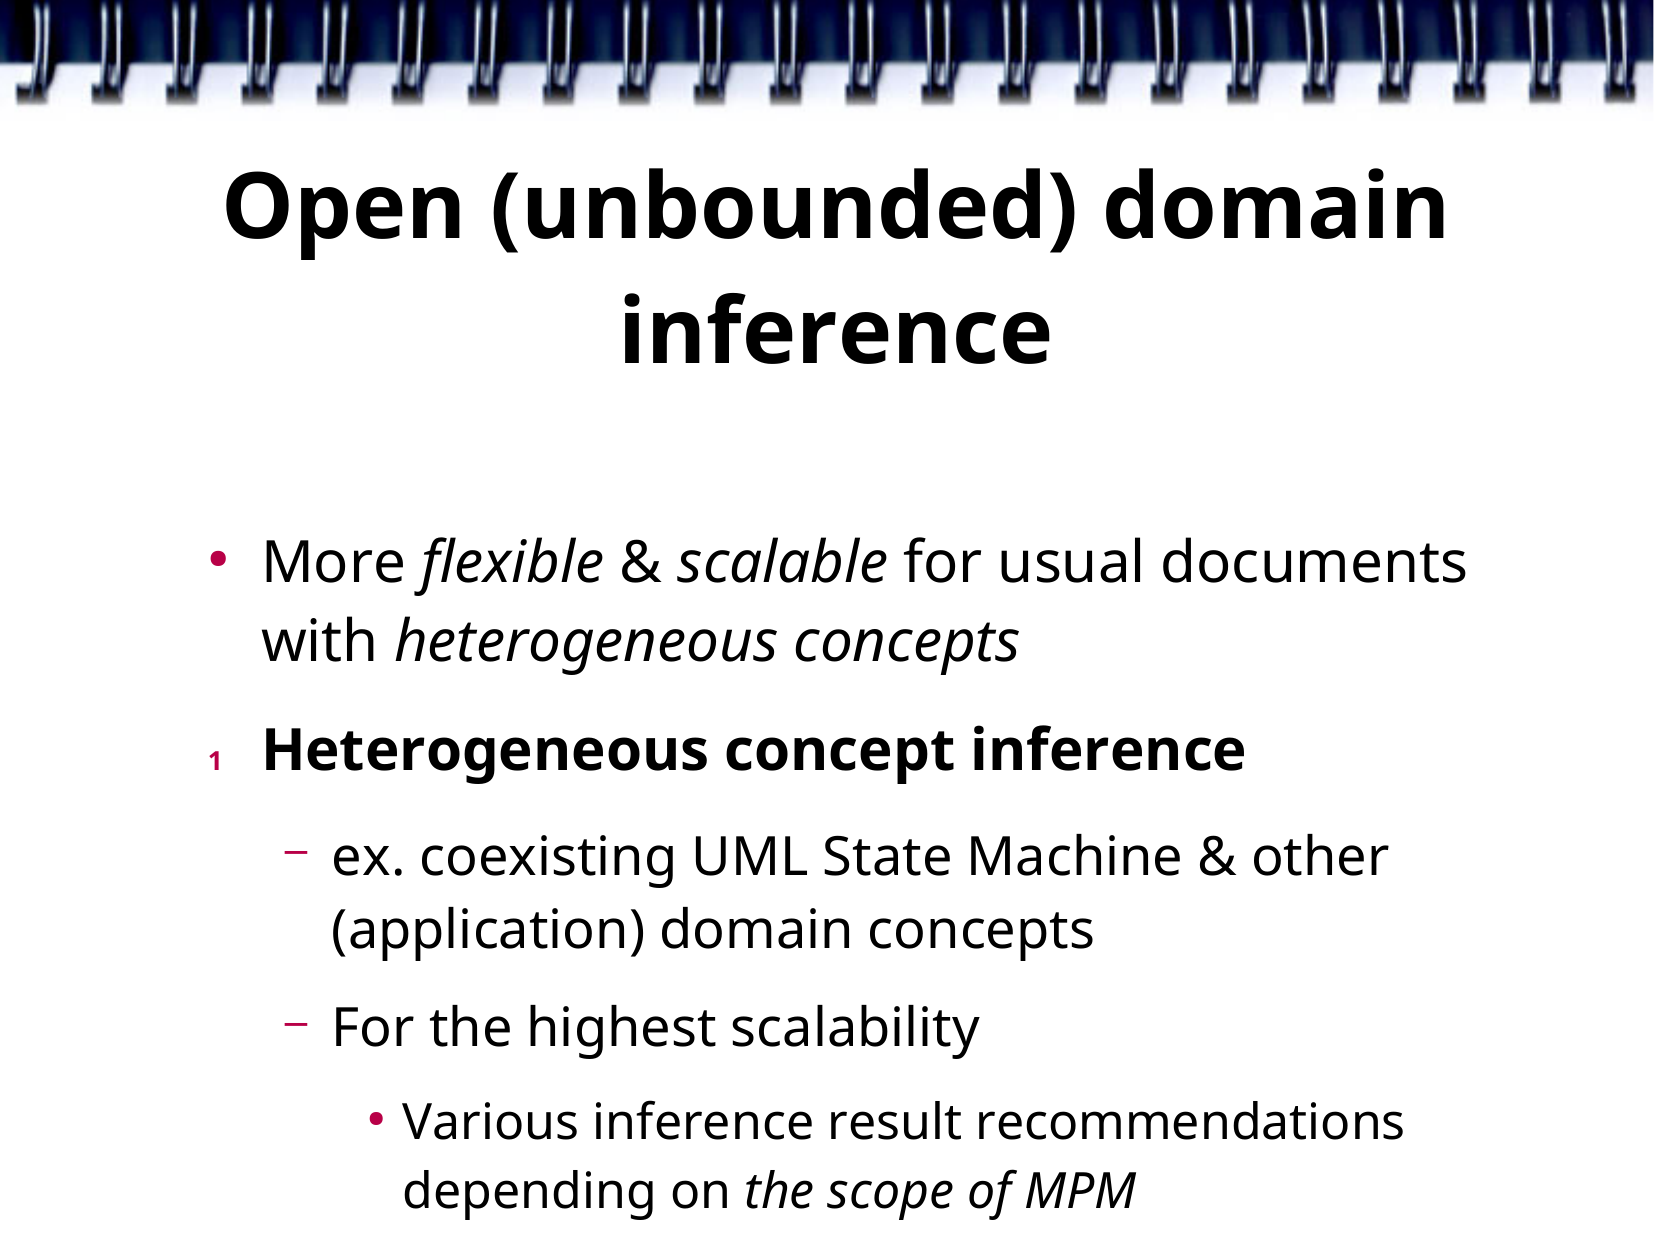

Open (unbounded) domain inference
# More flexible & scalable for usual documents with heterogeneous concepts
Heterogeneous concept inference
ex. coexisting UML State Machine & other (application) domain concepts
For the highest scalability
Various inference result recommendations depending on the scope of MPM